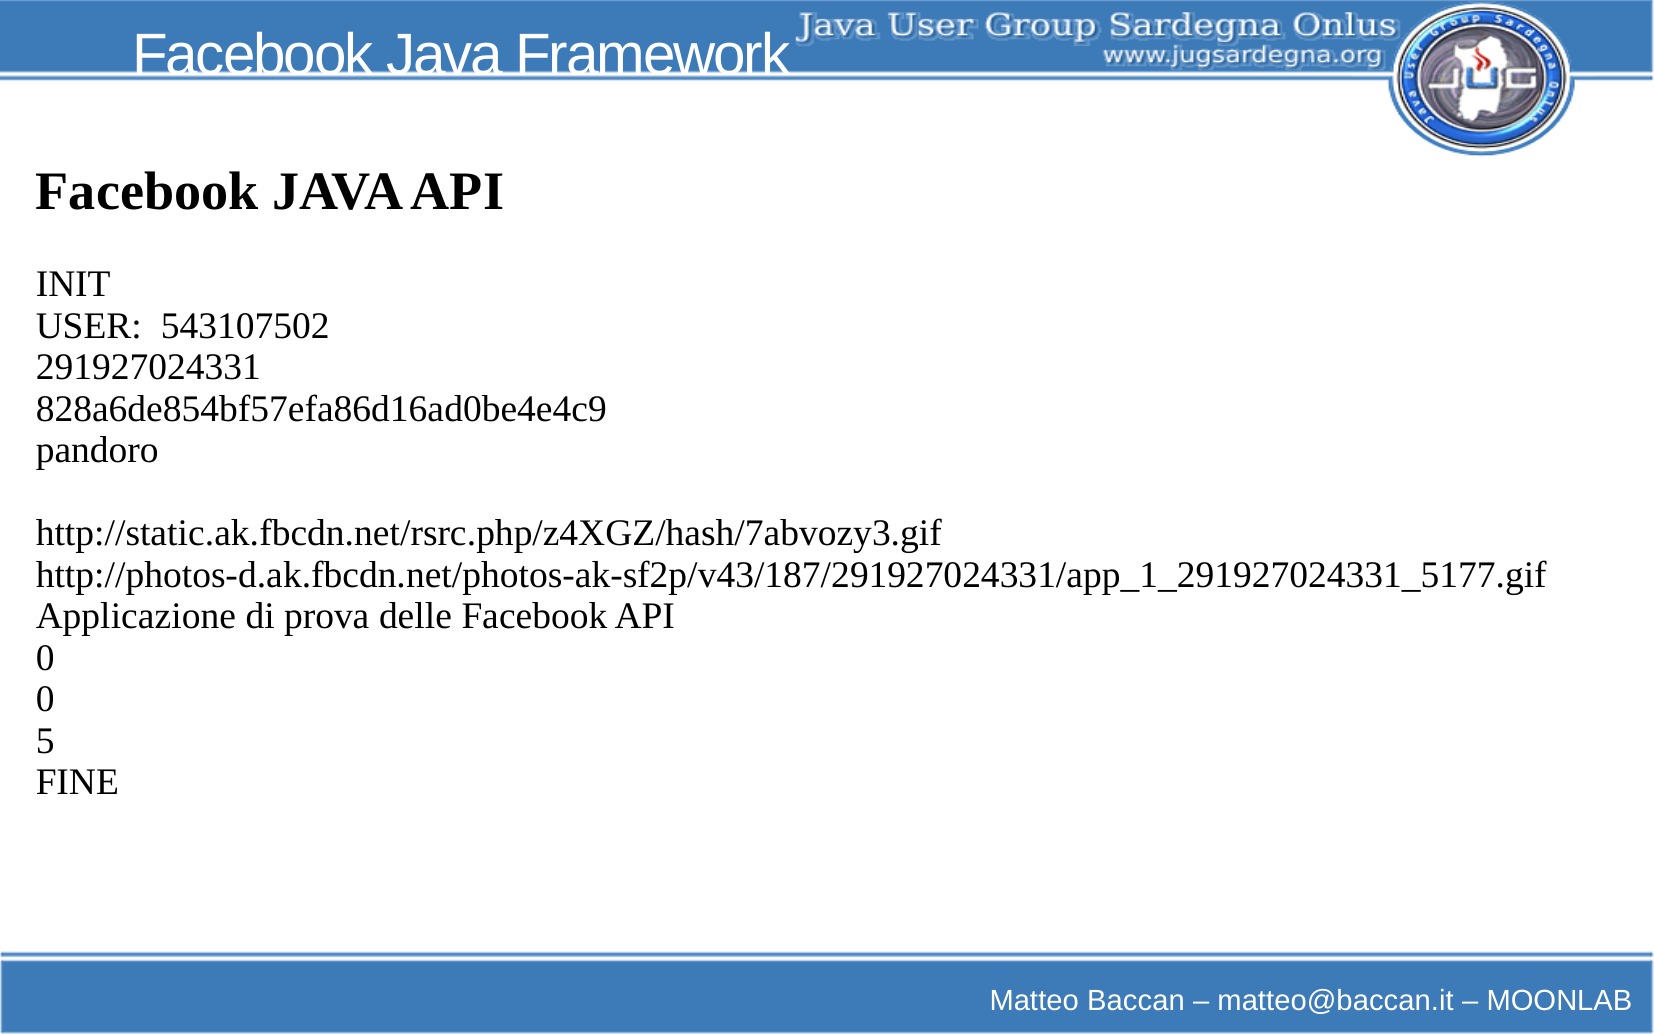

# Facebook Java Framework
Facebook JAVA API
INIT
USER: 543107502
291927024331
828a6de854bf57efa86d16ad0be4e4c9
pandoro
http://static.ak.fbcdn.net/rsrc.php/z4XGZ/hash/7abvozy3.gif
http://photos-d.ak.fbcdn.net/photos-ak-sf2p/v43/187/291927024331/app_1_291927024331_5177.gif
Applicazione di prova delle Facebook API
0
0
5
FINE